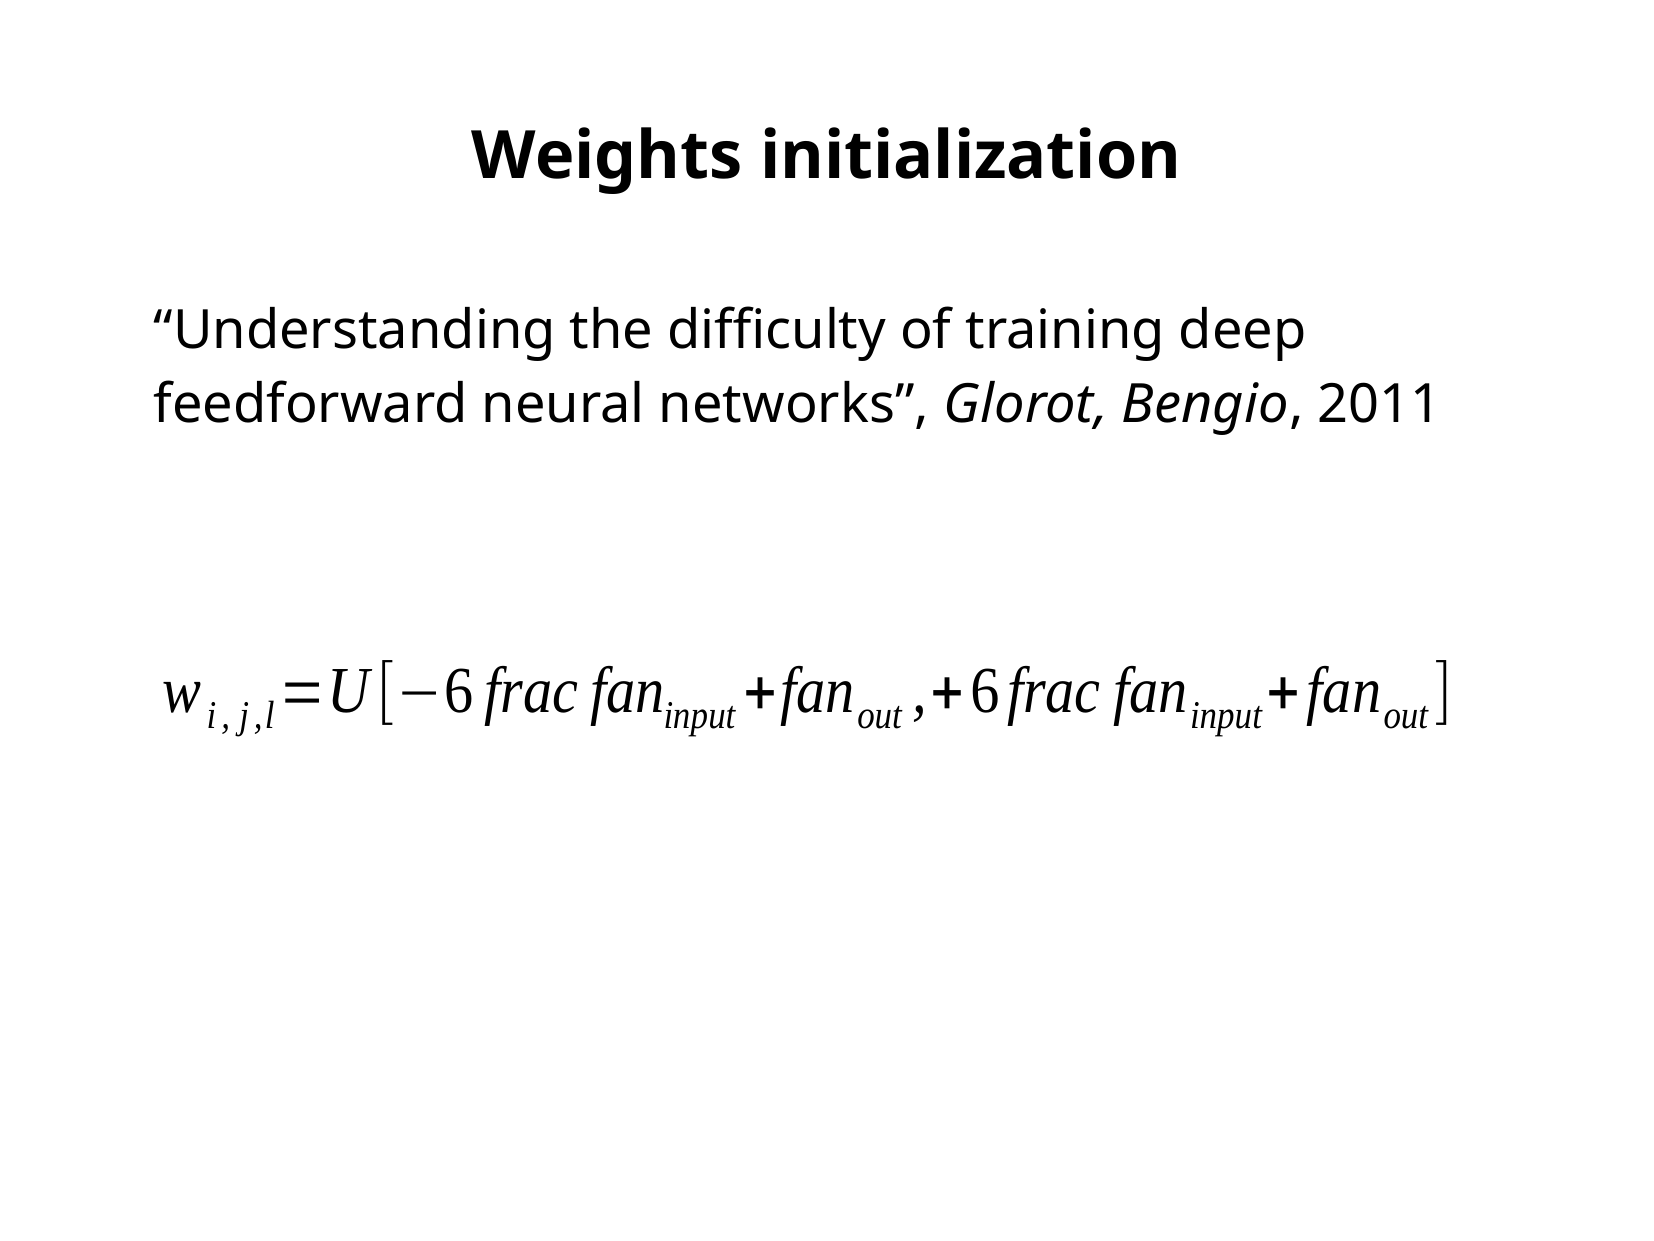

# Weights initialization
“Understanding the difficulty of training deep feedforward neural networks”, Glorot, Bengio, 2011